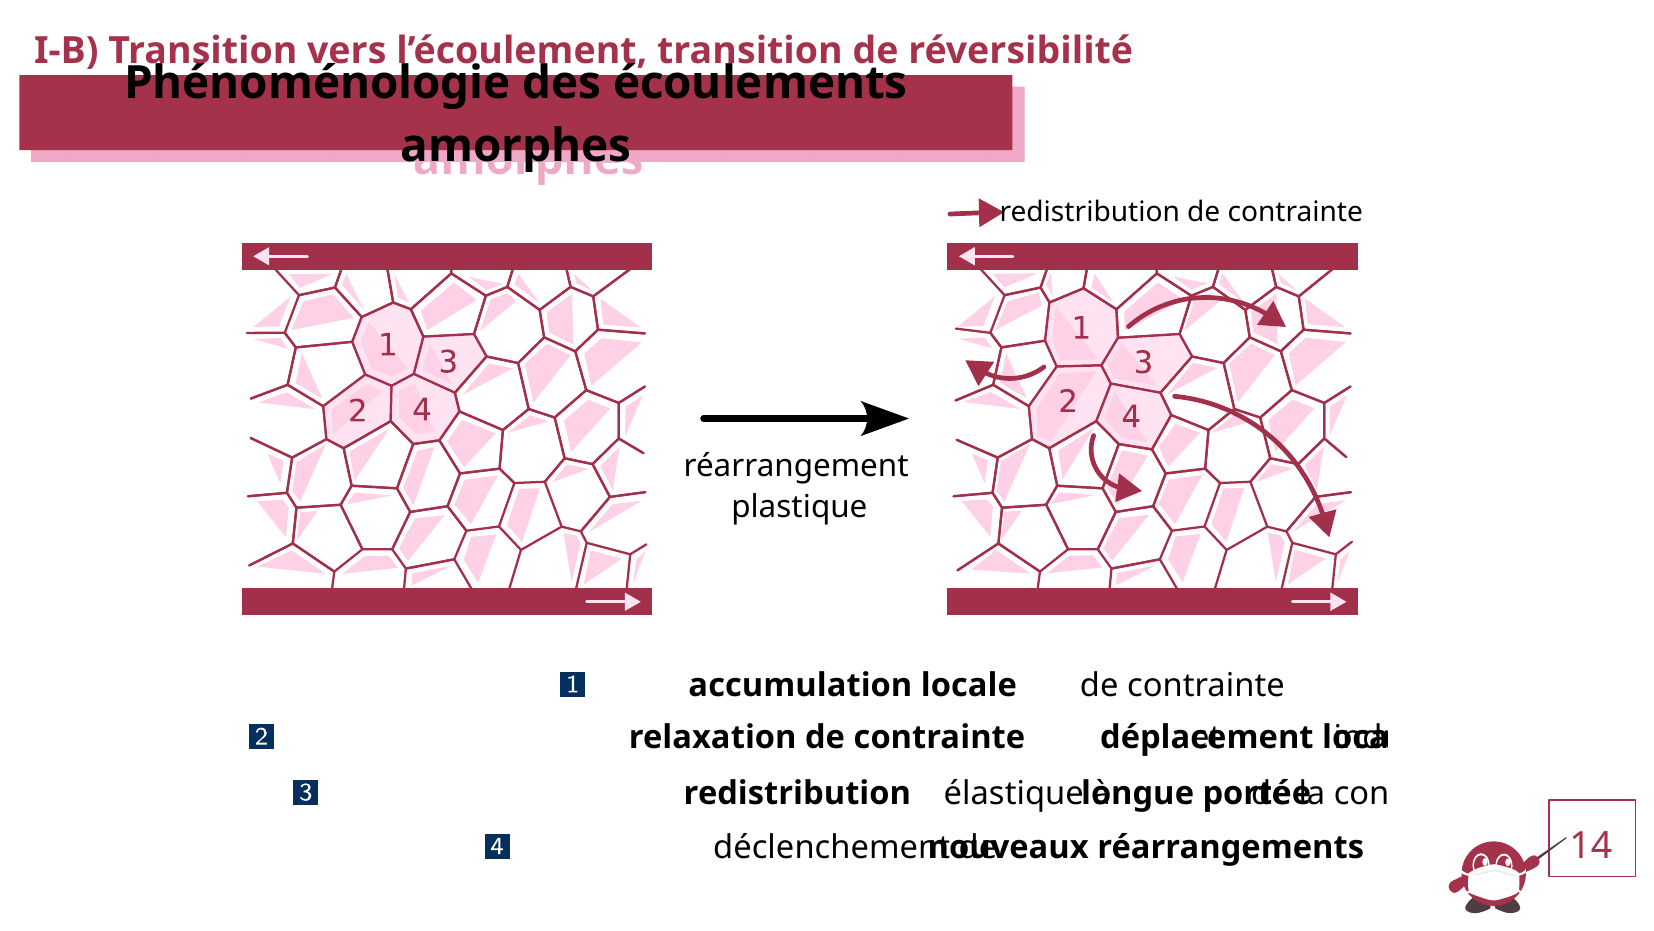

I-B) Transition vers l’écoulement, transition de réversibilité
Phénoménologie des écoulements amorphes